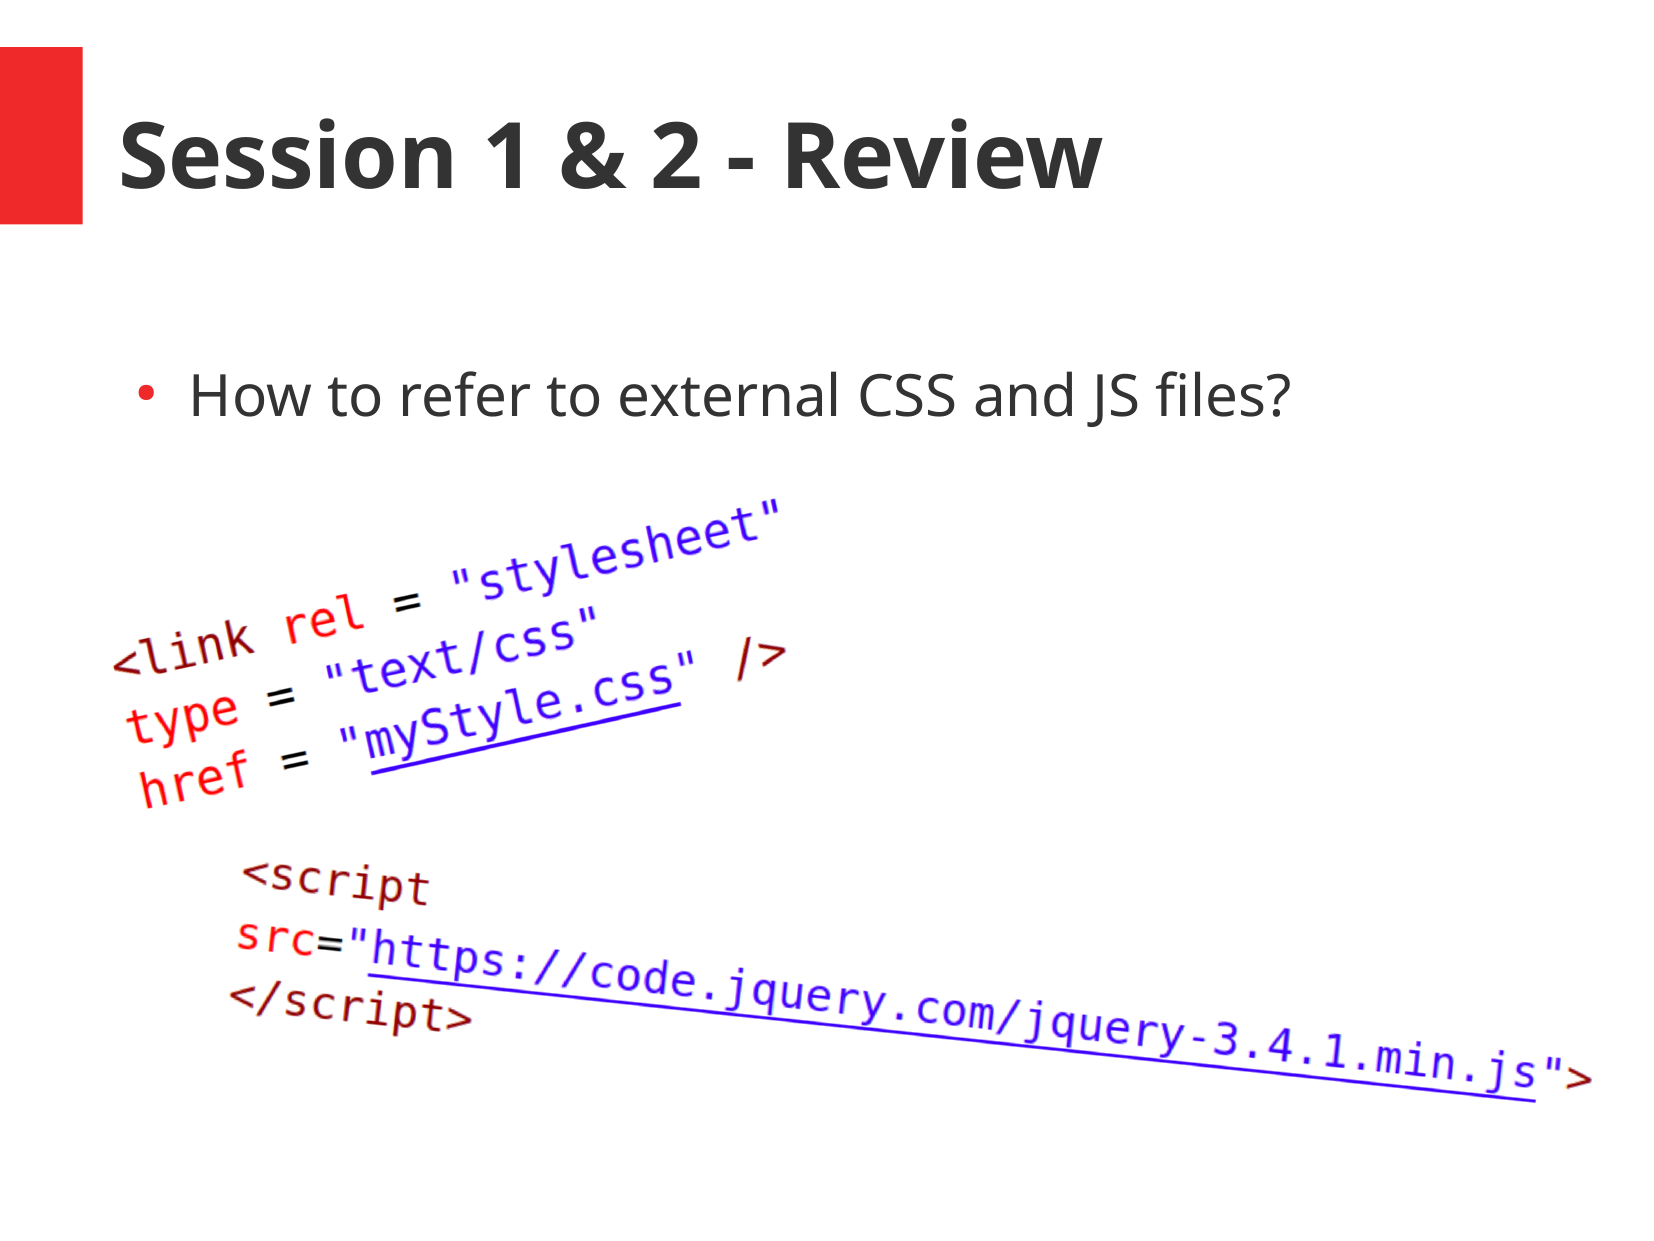

# Session 1 & 2 - Review
How to refer to external CSS and JS files?
84